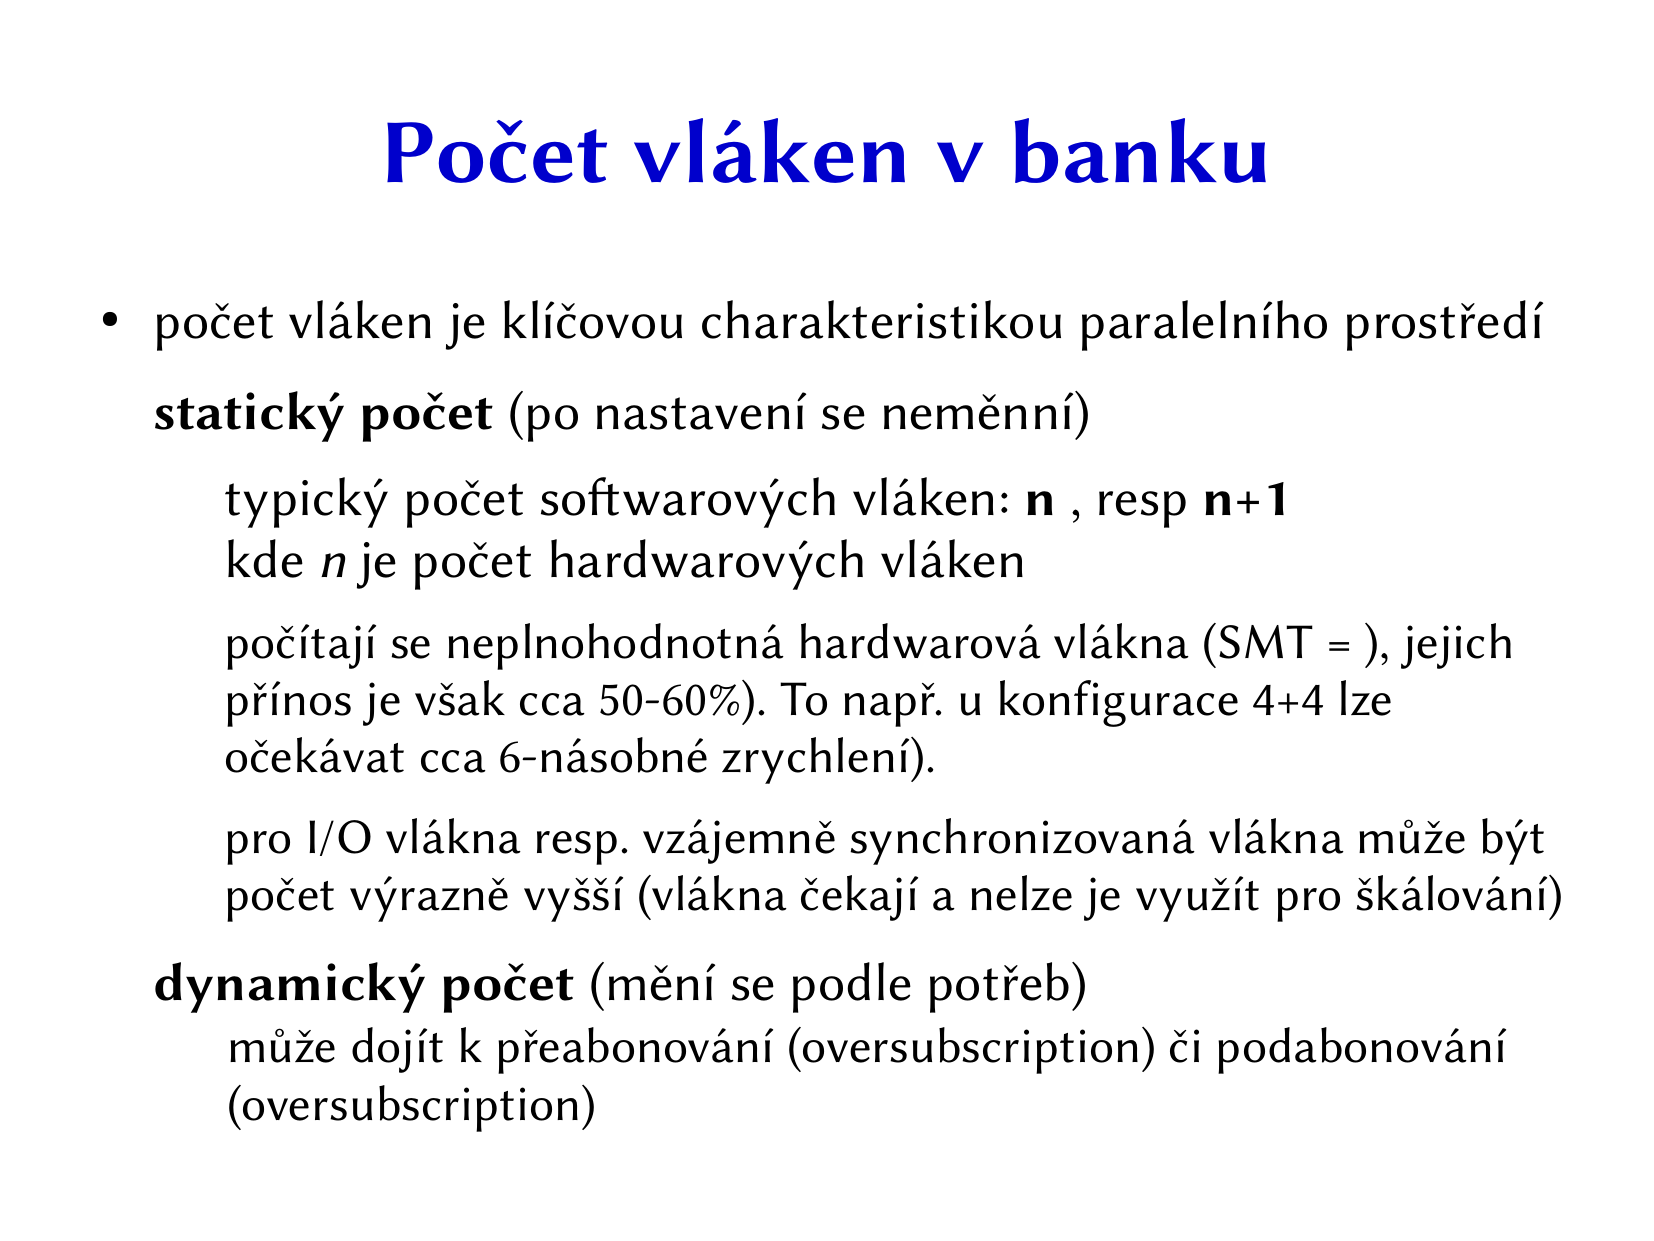

# Počet vláken v banku
počet vláken je klíčovou charakteristikou paralelního prostředí
statický počet (po nastavení se neměnní)
typický počet softwarových vláken: n , resp n+1
kde n je počet hardwarových vláken
počítají se neplnohodnotná hardwarová vlákna (SMT = ), jejich přínos je však cca 50-60%). To např. u konfigurace 4+4 lze očekávat cca 6-násobné zrychlení).
pro I/O vlákna resp. vzájemně synchronizovaná vlákna může být počet výrazně vyšší (vlákna čekají a nelze je využít pro škálování)
dynamický počet (mění se podle potřeb)
	může dojít k přeabonování (oversubscription) či podabonování 		(oversubscription)